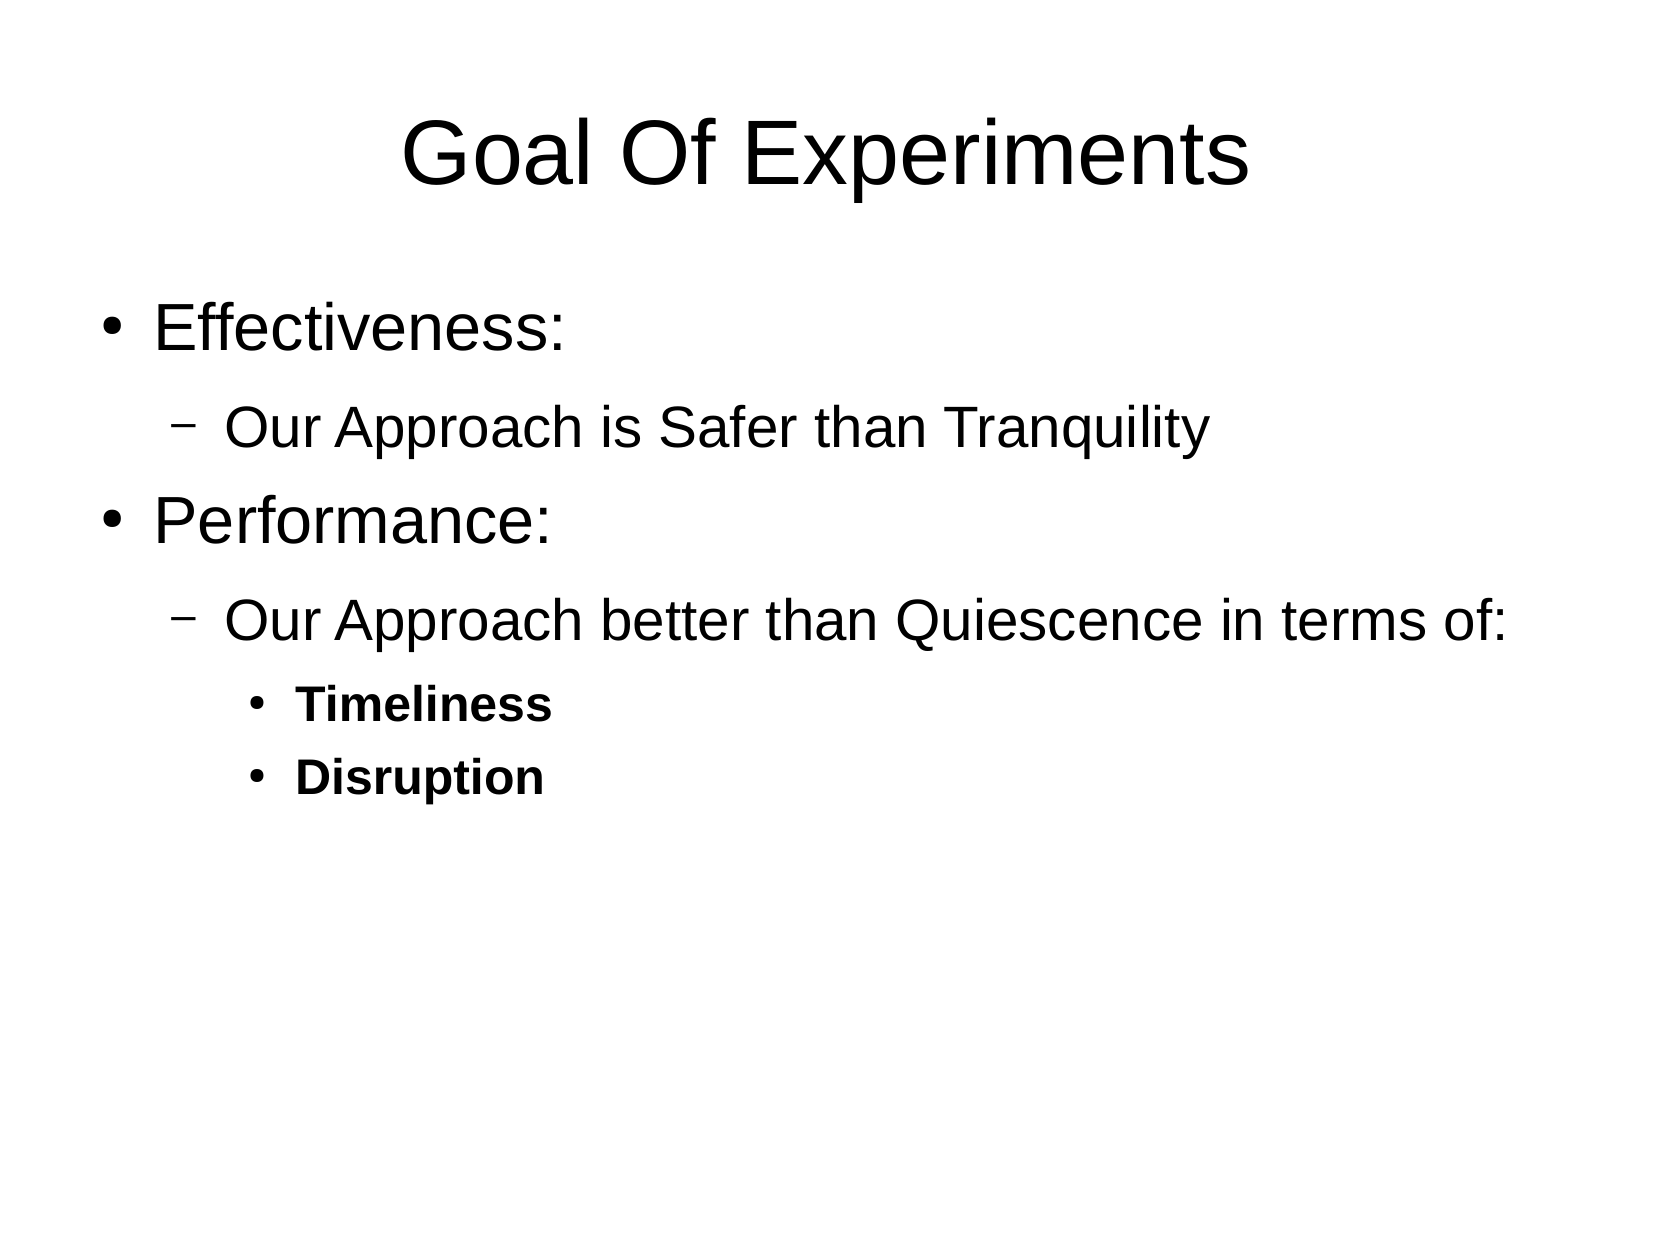

# Goal Of Experiments
Effectiveness:
Our Approach is Safer than Tranquility
Performance:
Our Approach better than Quiescence in terms of:
Timeliness
Disruption